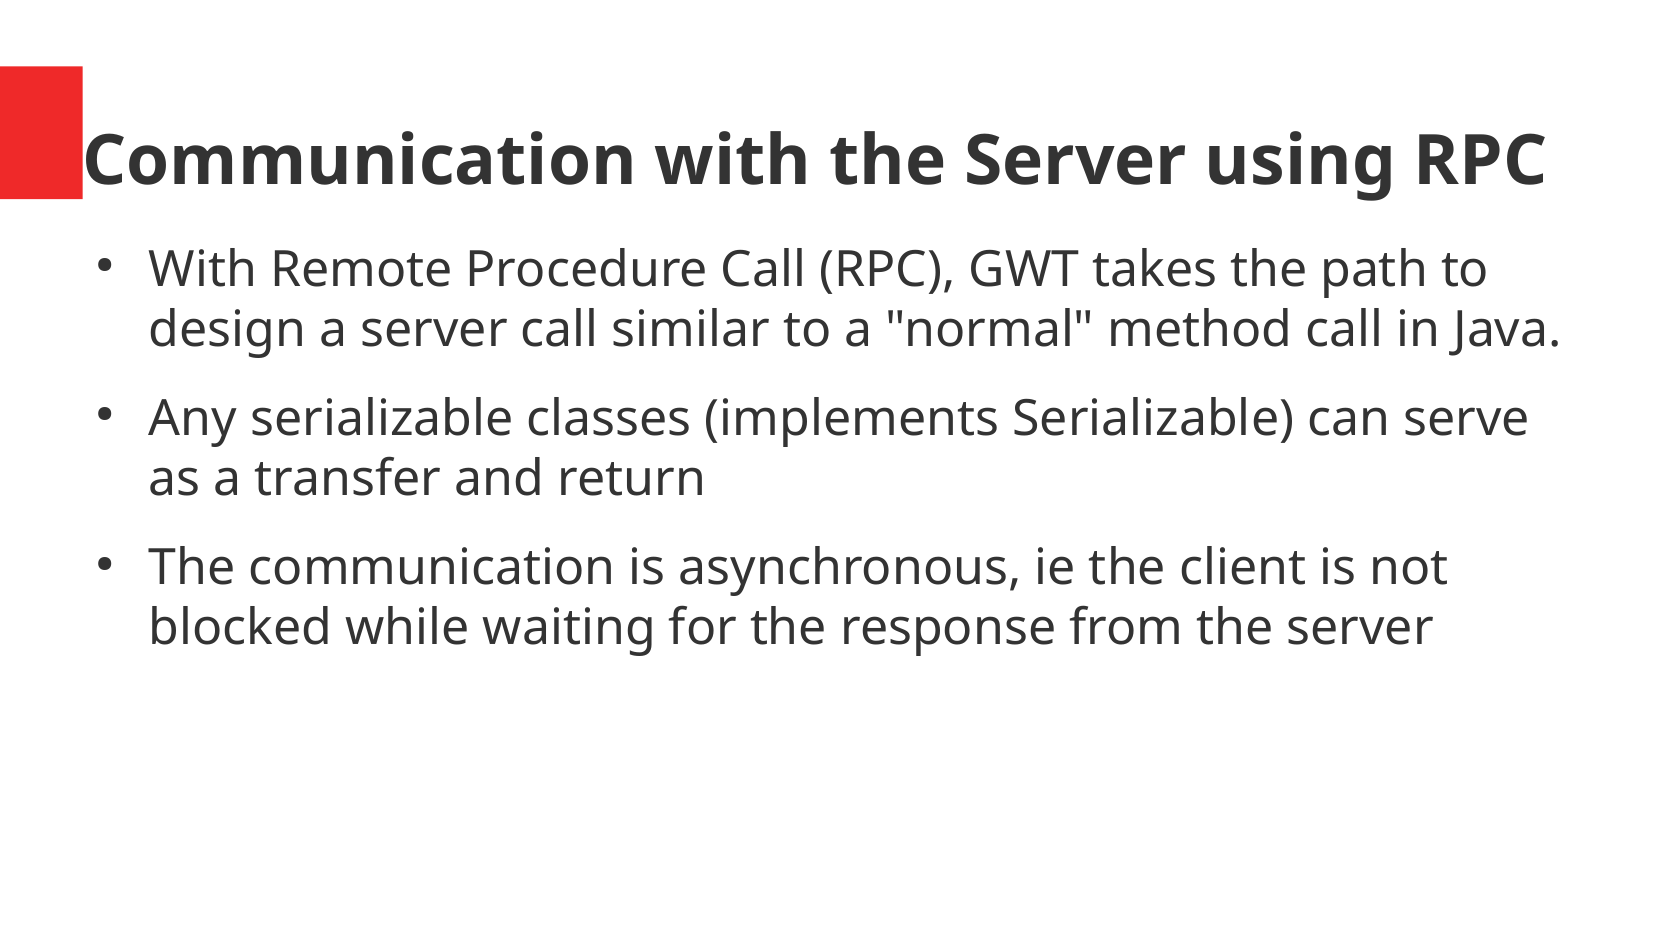

# Communication with the Server using RPC
With Remote Procedure Call (RPC), GWT takes the path to design a server call similar to a "normal" method call in Java.
Any serializable classes (implements Serializable) can serve as a transfer and return
The communication is asynchronous, ie the client is not blocked while waiting for the response from the server